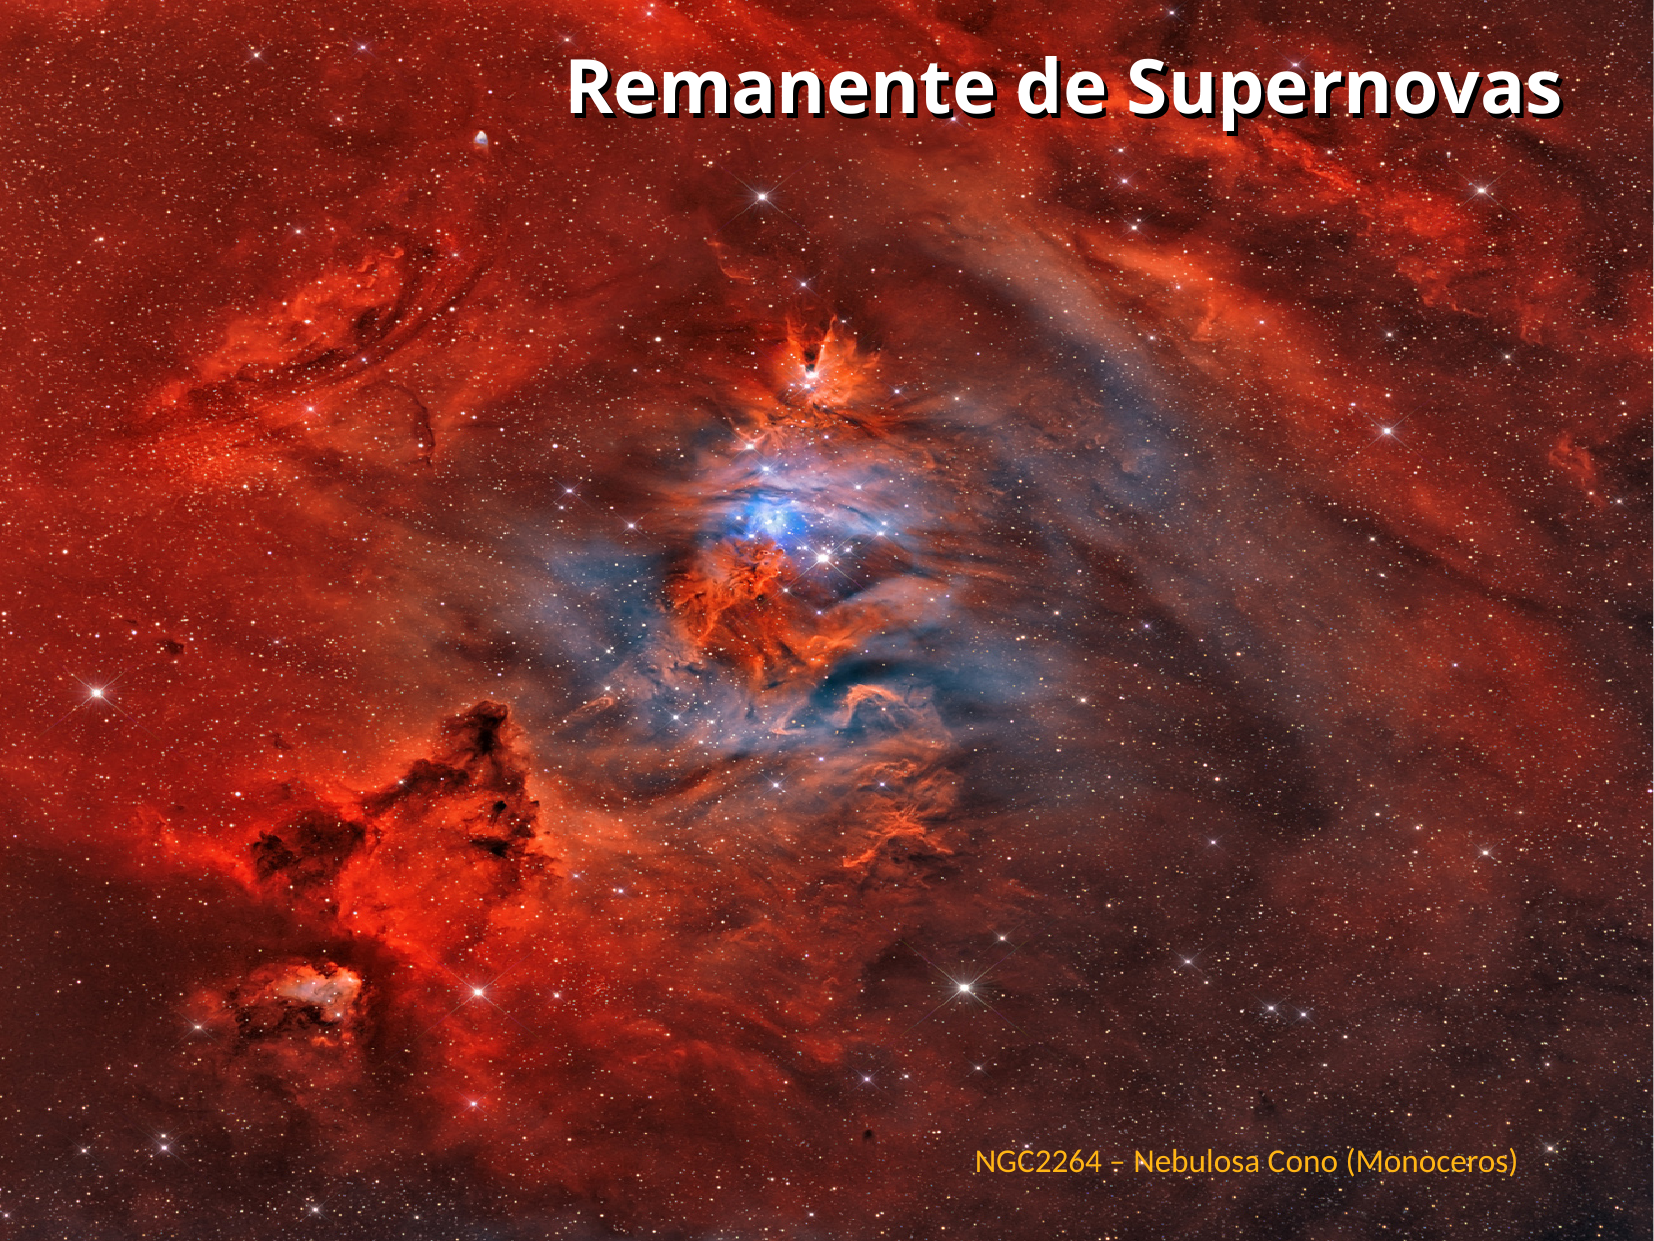

# Remanente de Supernovas
NGC2264 – Nebulosa Cono (Monoceros)
Oct 16, 2019
Asorey IPAC 2019 U02C04
32